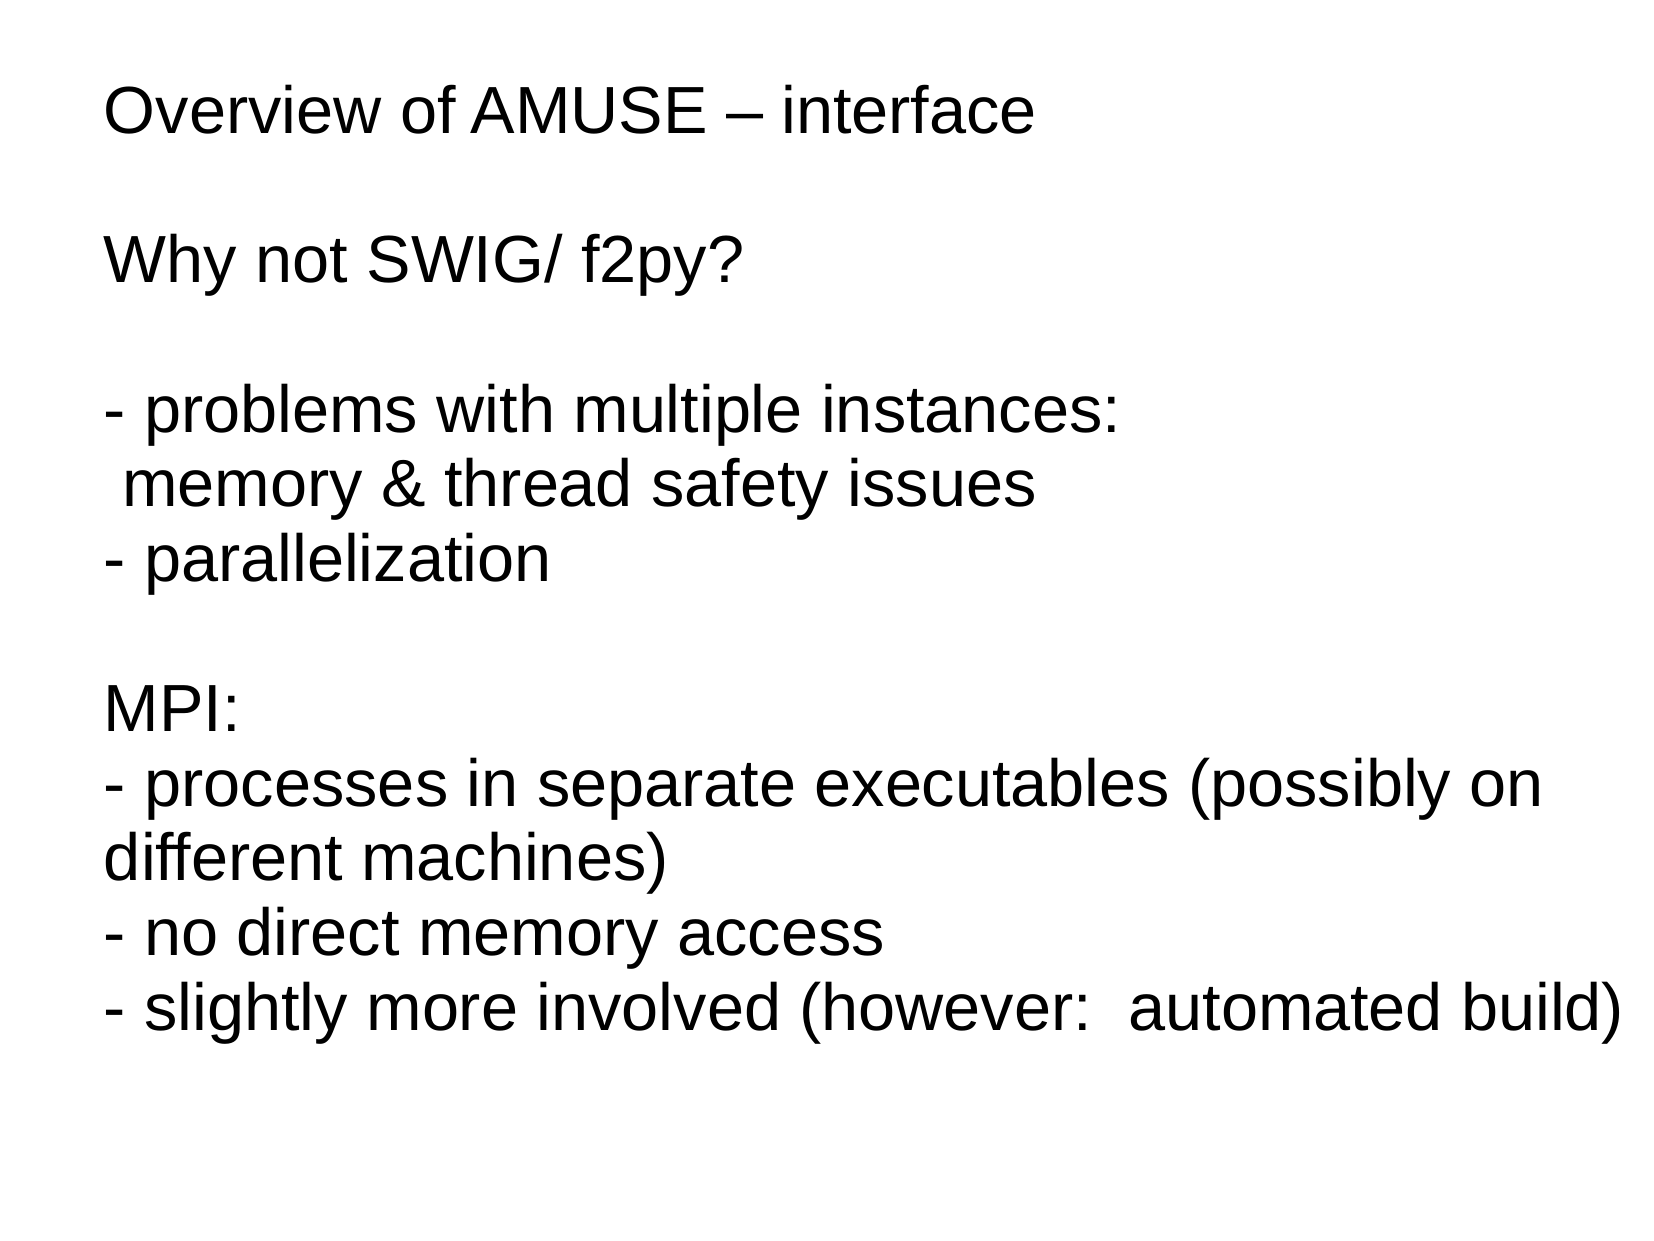

Overview of AMUSE – interface
Why not SWIG/ f2py?
- problems with multiple instances:
 memory & thread safety issues
- parallelization
MPI:
- processes in separate executables (possibly on
different machines)
- no direct memory access
- slightly more involved (however: automated build)